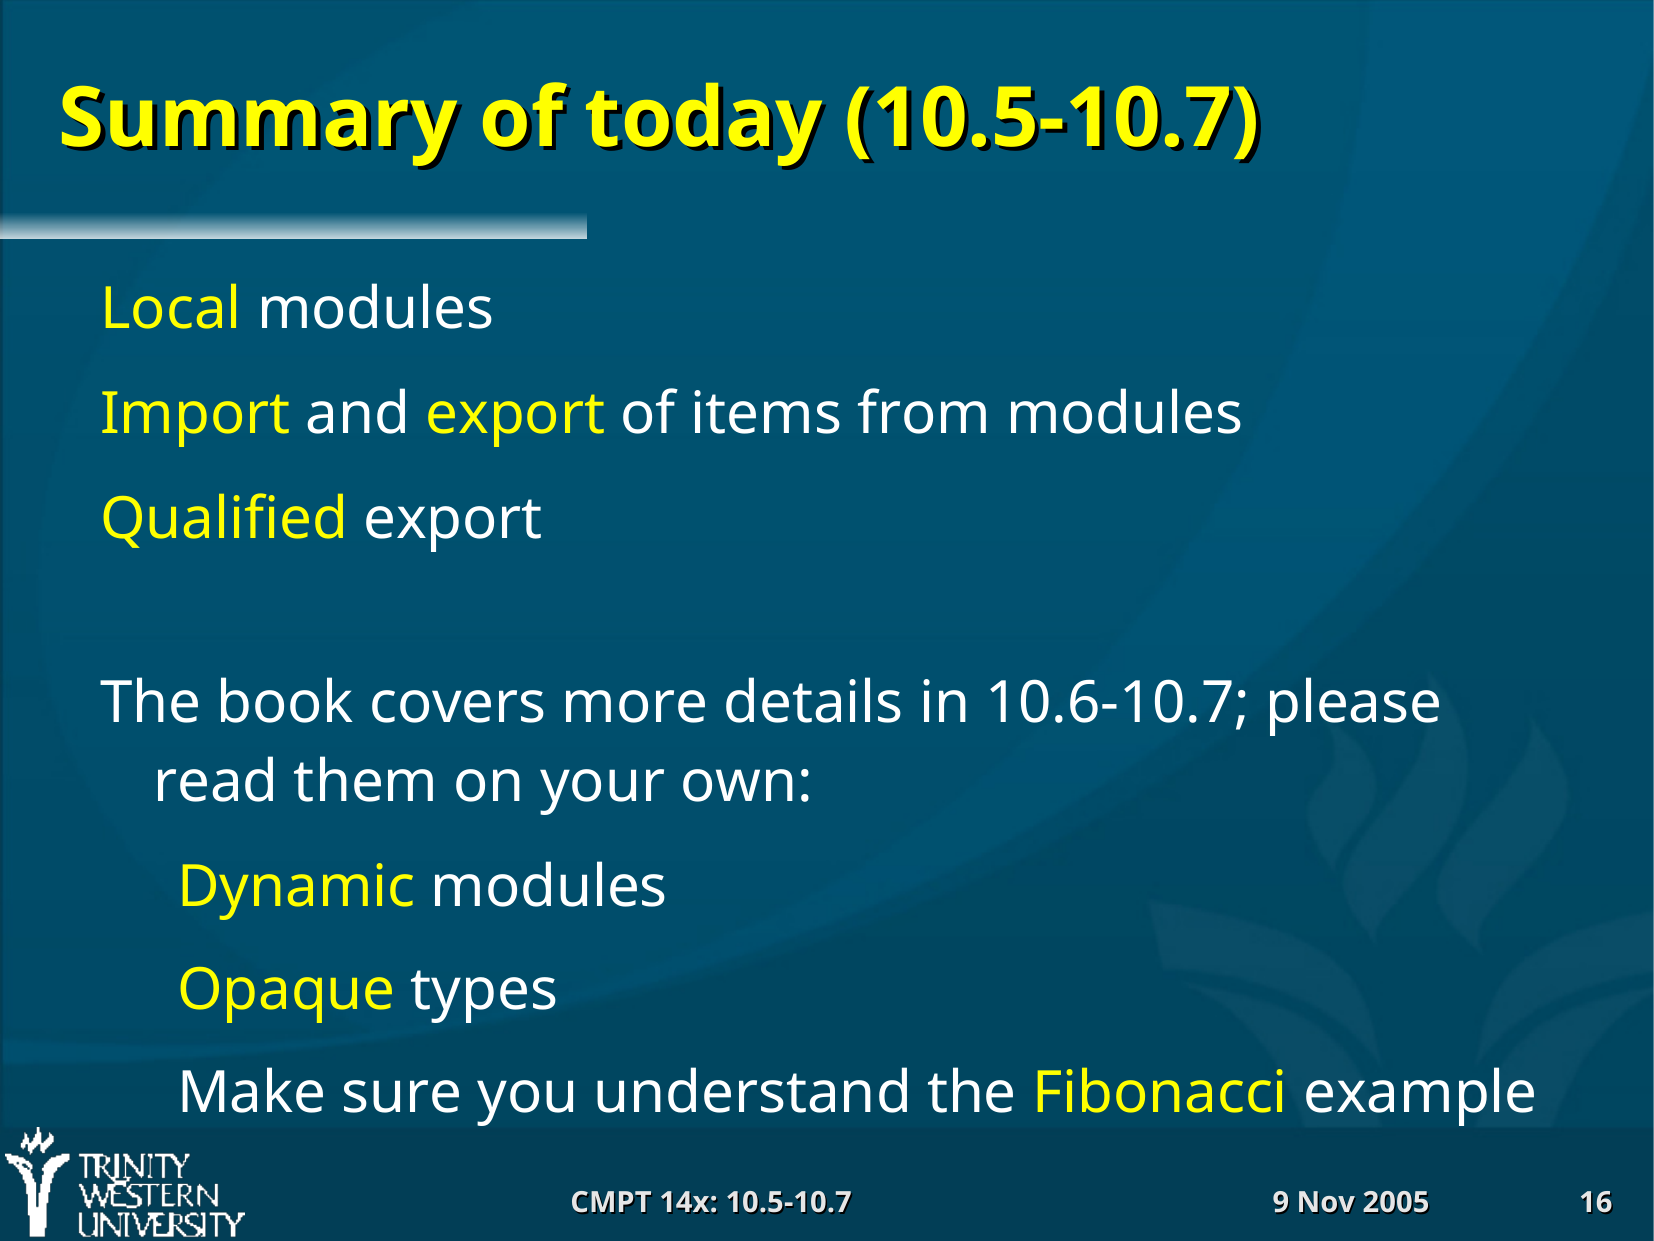

# Summary of today (10.5-10.7)
Local modules
Import and export of items from modules
Qualified export
The book covers more details in 10.6-10.7; please read them on your own:
Dynamic modules
Opaque types
Make sure you understand the Fibonacci example
CMPT 14x: 10.5-10.7
9 Nov 2005
16